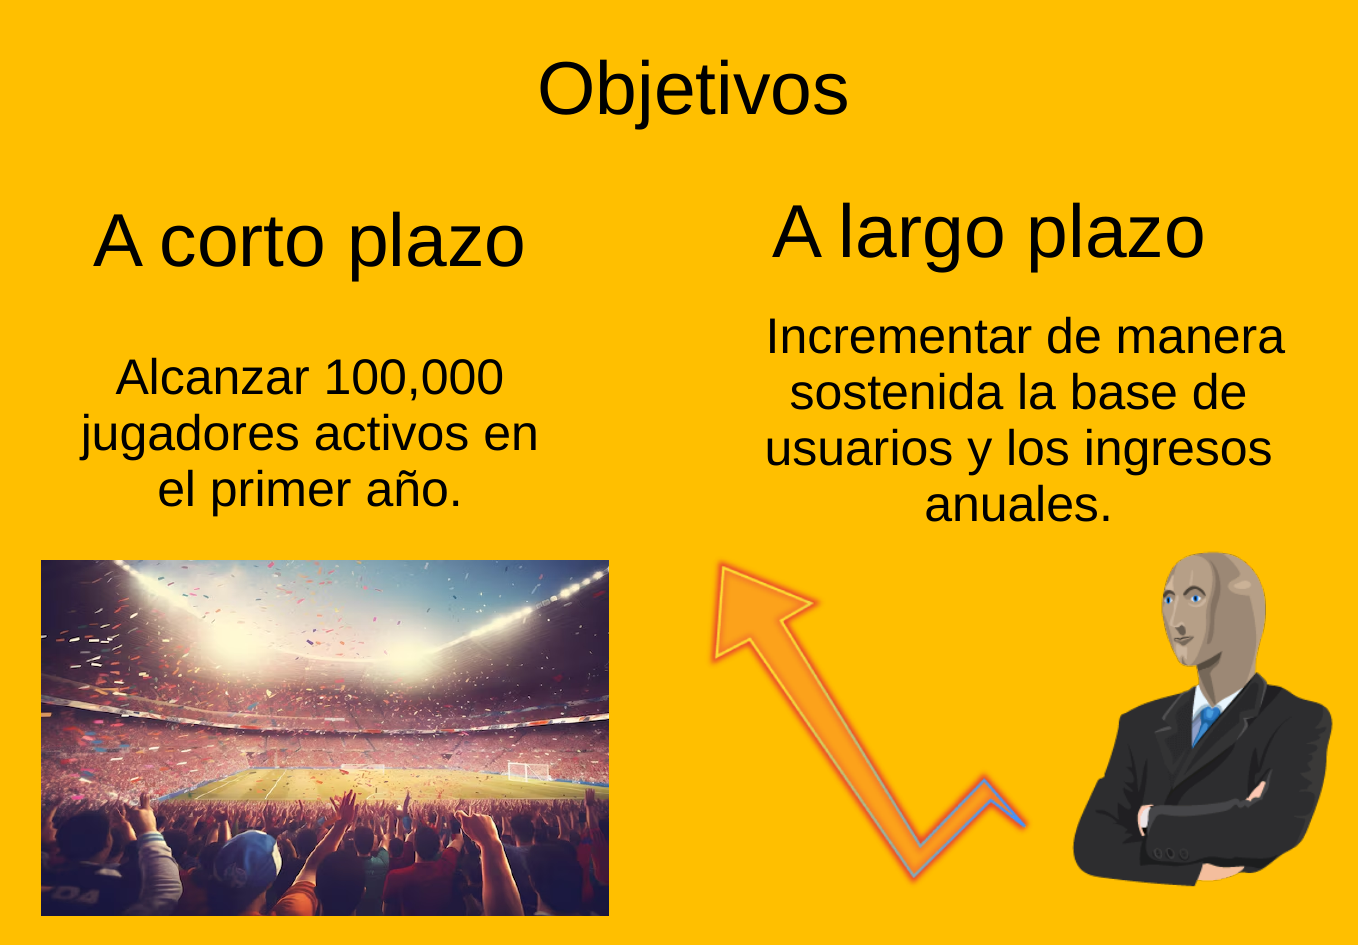

# Objetivos
A largo plazo
A corto plazo
 Incrementar de manera sostenida la base de usuarios y los ingresos anuales.
Alcanzar 100,000 jugadores activos en el primer año.